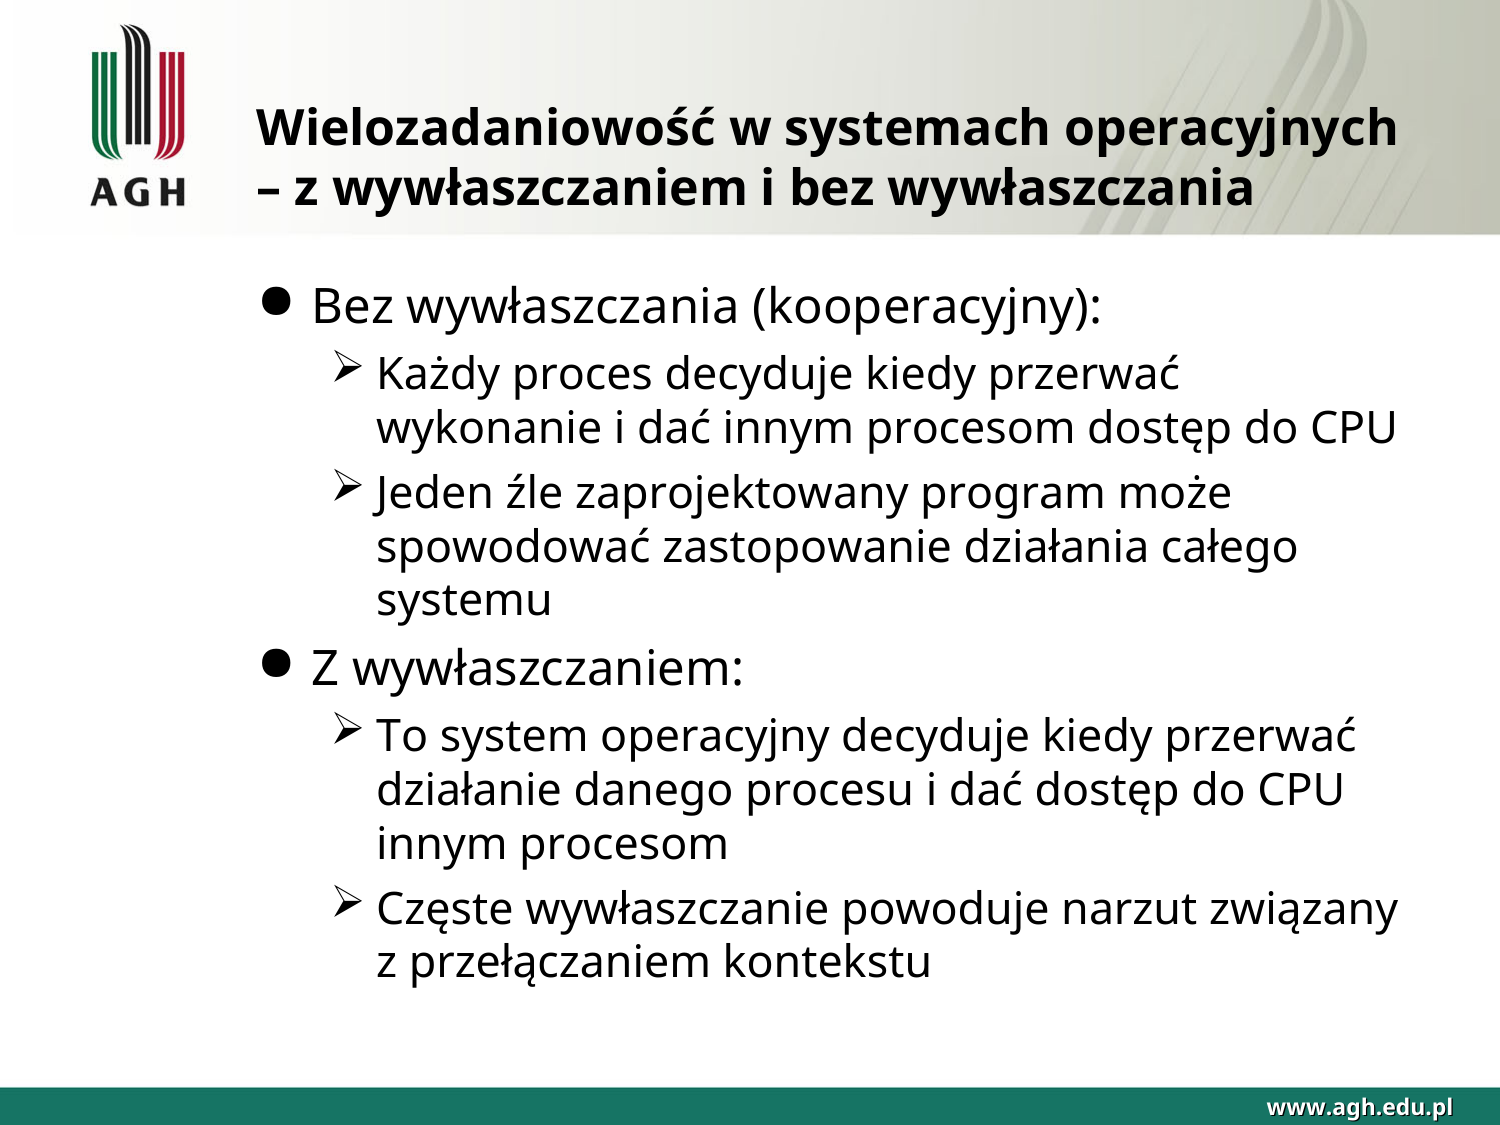

# Wielozadaniowość w systemach operacyjnych – z wywłaszczaniem i bez wywłaszczania
Bez wywłaszczania (kooperacyjny):
Każdy proces decyduje kiedy przerwać wykonanie i dać innym procesom dostęp do CPU
Jeden źle zaprojektowany program może spowodować zastopowanie działania całego systemu
Z wywłaszczaniem:
To system operacyjny decyduje kiedy przerwać działanie danego procesu i dać dostęp do CPU innym procesom
Częste wywłaszczanie powoduje narzut związany z przełączaniem kontekstu
www.agh.edu.pl